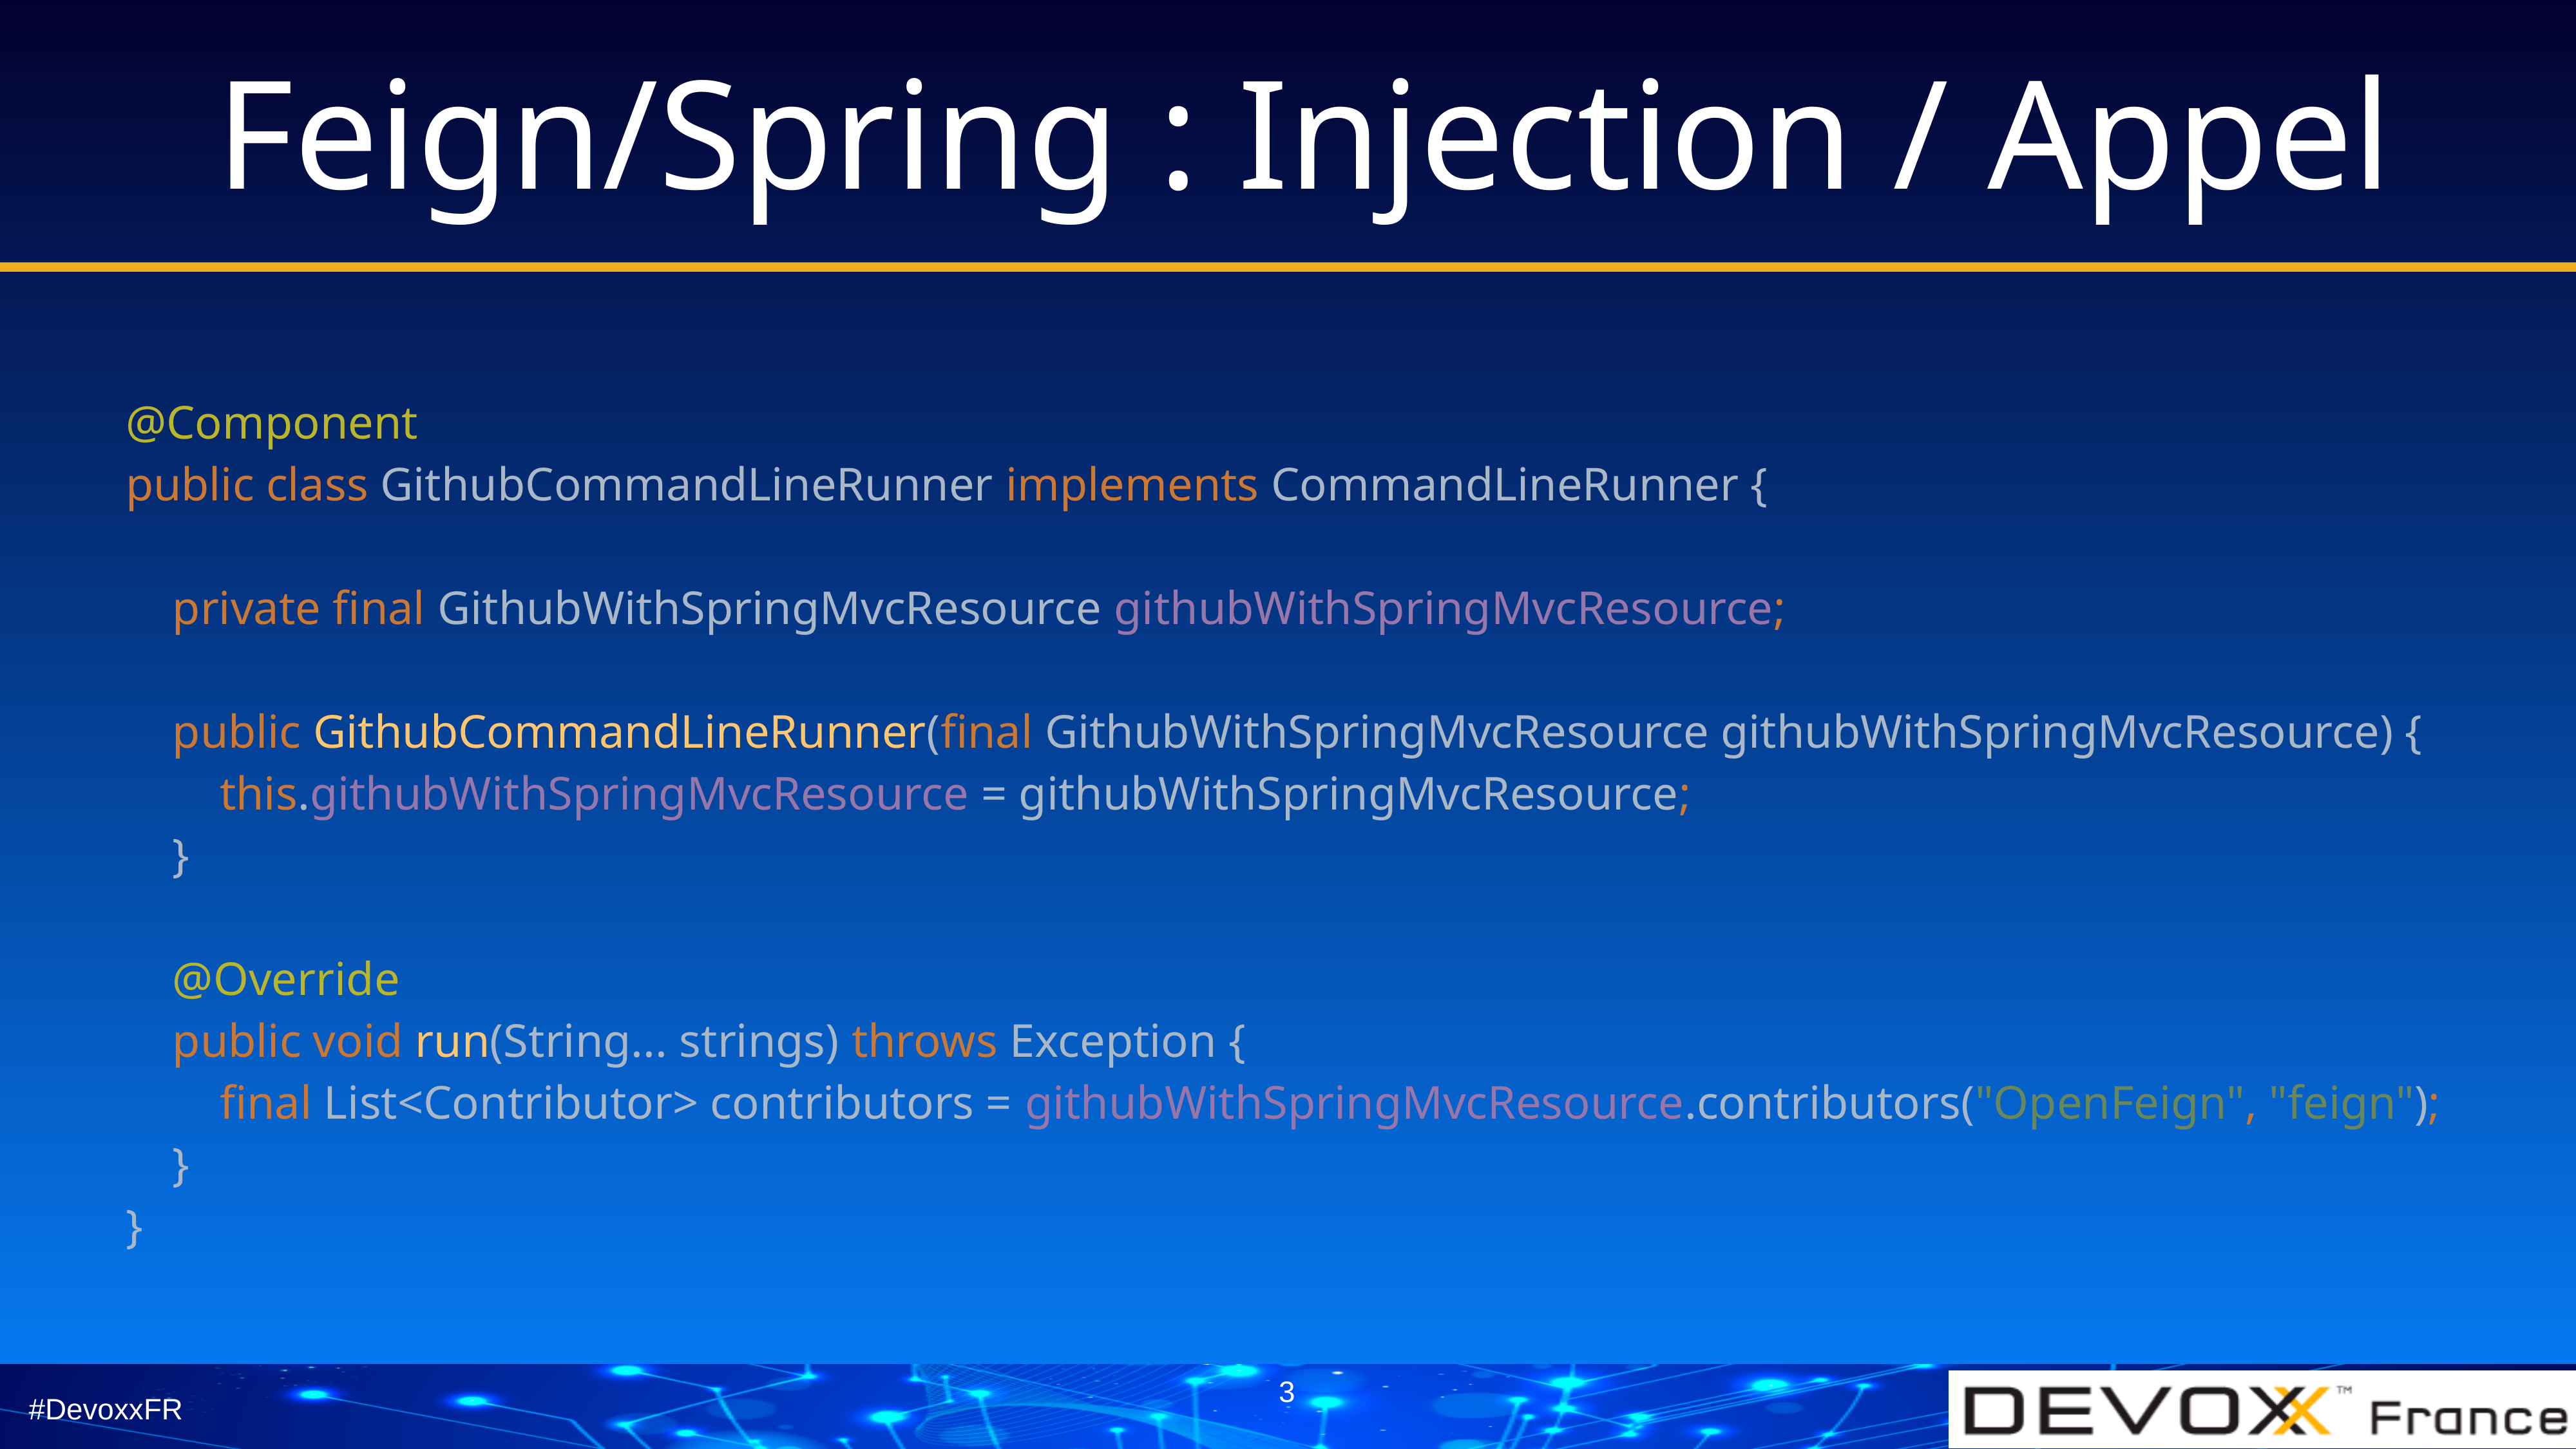

# Feign/Spring : Injection / Appel
@Component
public class GithubCommandLineRunner implements CommandLineRunner {
 private final GithubWithSpringMvcResource githubWithSpringMvcResource;
 public GithubCommandLineRunner(final GithubWithSpringMvcResource githubWithSpringMvcResource) {
 this.githubWithSpringMvcResource = githubWithSpringMvcResource;
 }
 @Override
 public void run(String... strings) throws Exception {
 final List<Contributor> contributors = githubWithSpringMvcResource.contributors("OpenFeign", "feign");
 }
}
3